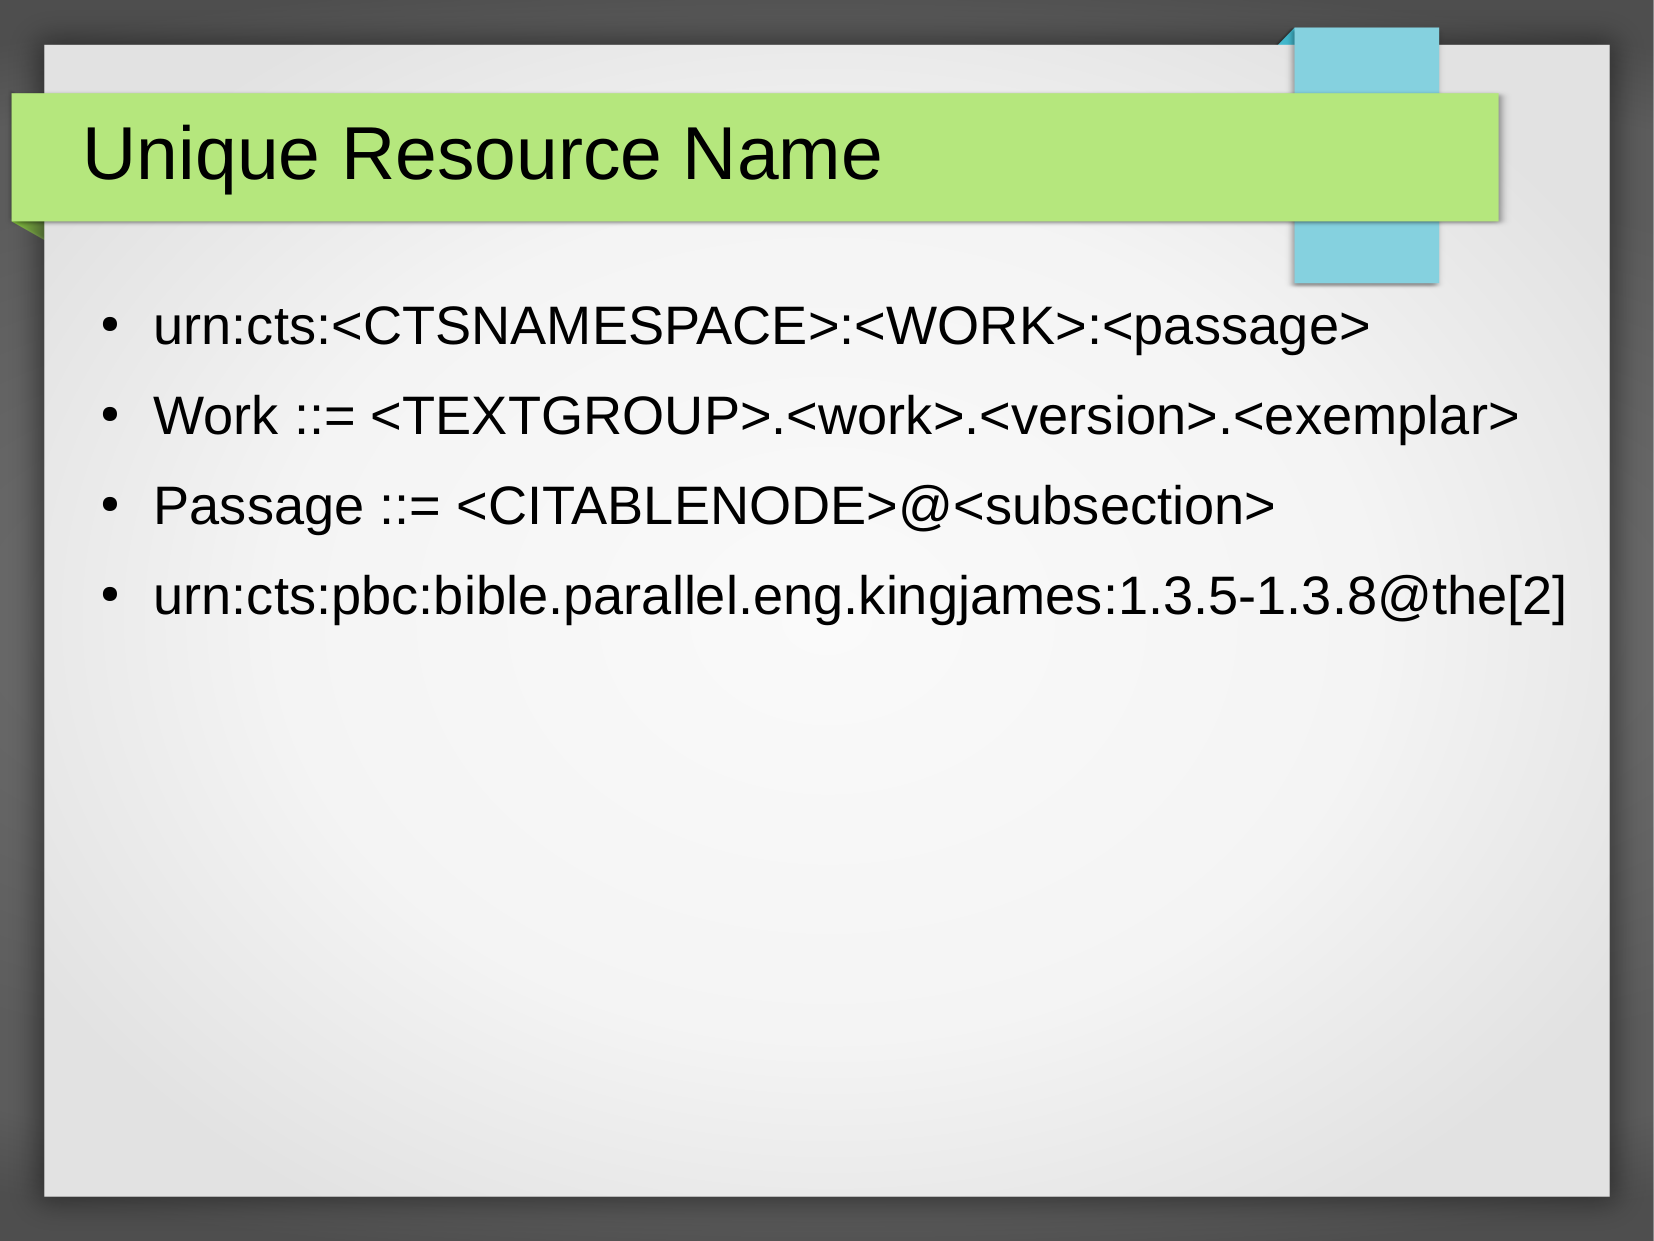

# Unique Resource Name
urn:cts:<CTSNAMESPACE>:<WORK>:<passage>
Work ::= <TEXTGROUP>.<work>.<version>.<exemplar>
Passage ::= <CITABLENODE>@<subsection>
urn:cts:pbc:bible.parallel.eng.kingjames:1.3.5-1.3.8@the[2]